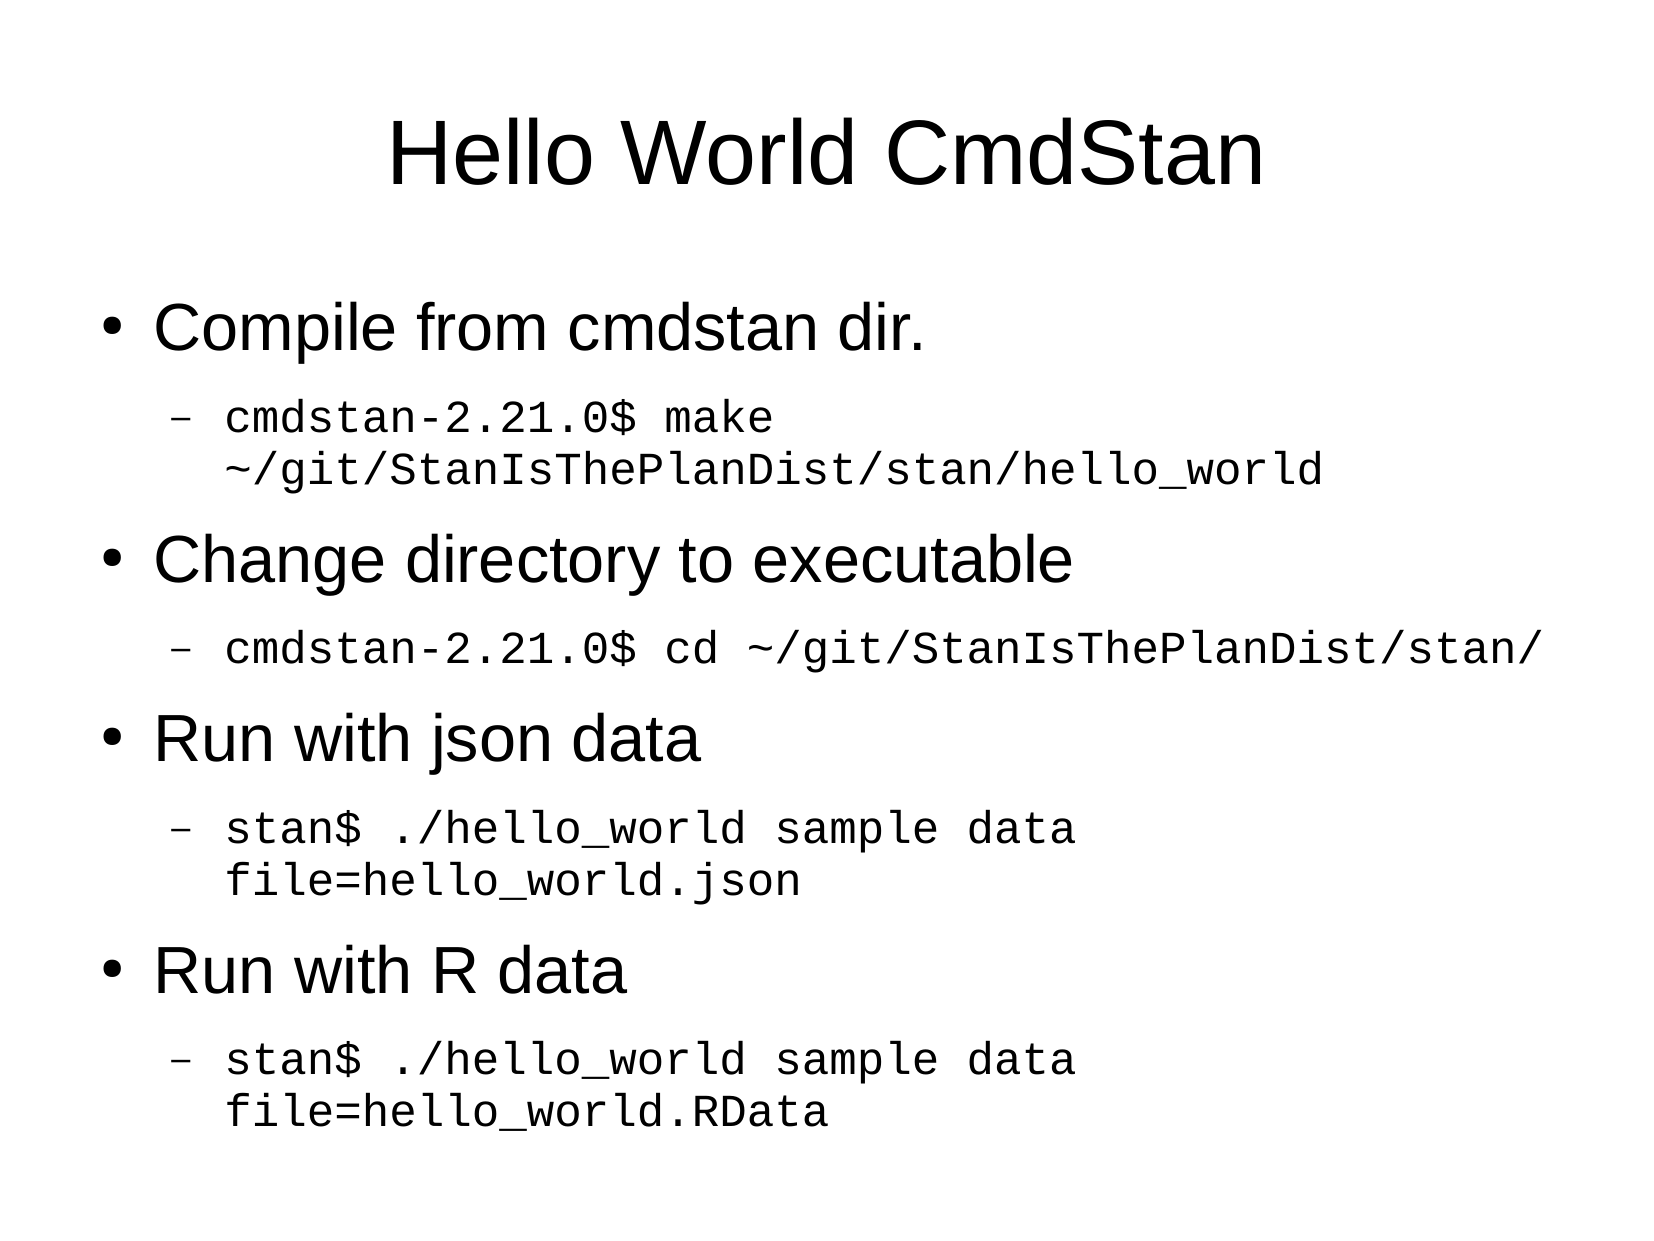

# Hello World CmdStan
Compile from cmdstan dir.
cmdstan-2.21.0$ make ~/git/StanIsThePlanDist/stan/hello_world
Change directory to executable
cmdstan-2.21.0$ cd ~/git/StanIsThePlanDist/stan/
Run with json data
stan$ ./hello_world sample data file=hello_world.json
Run with R data
stan$ ./hello_world sample data file=hello_world.RData